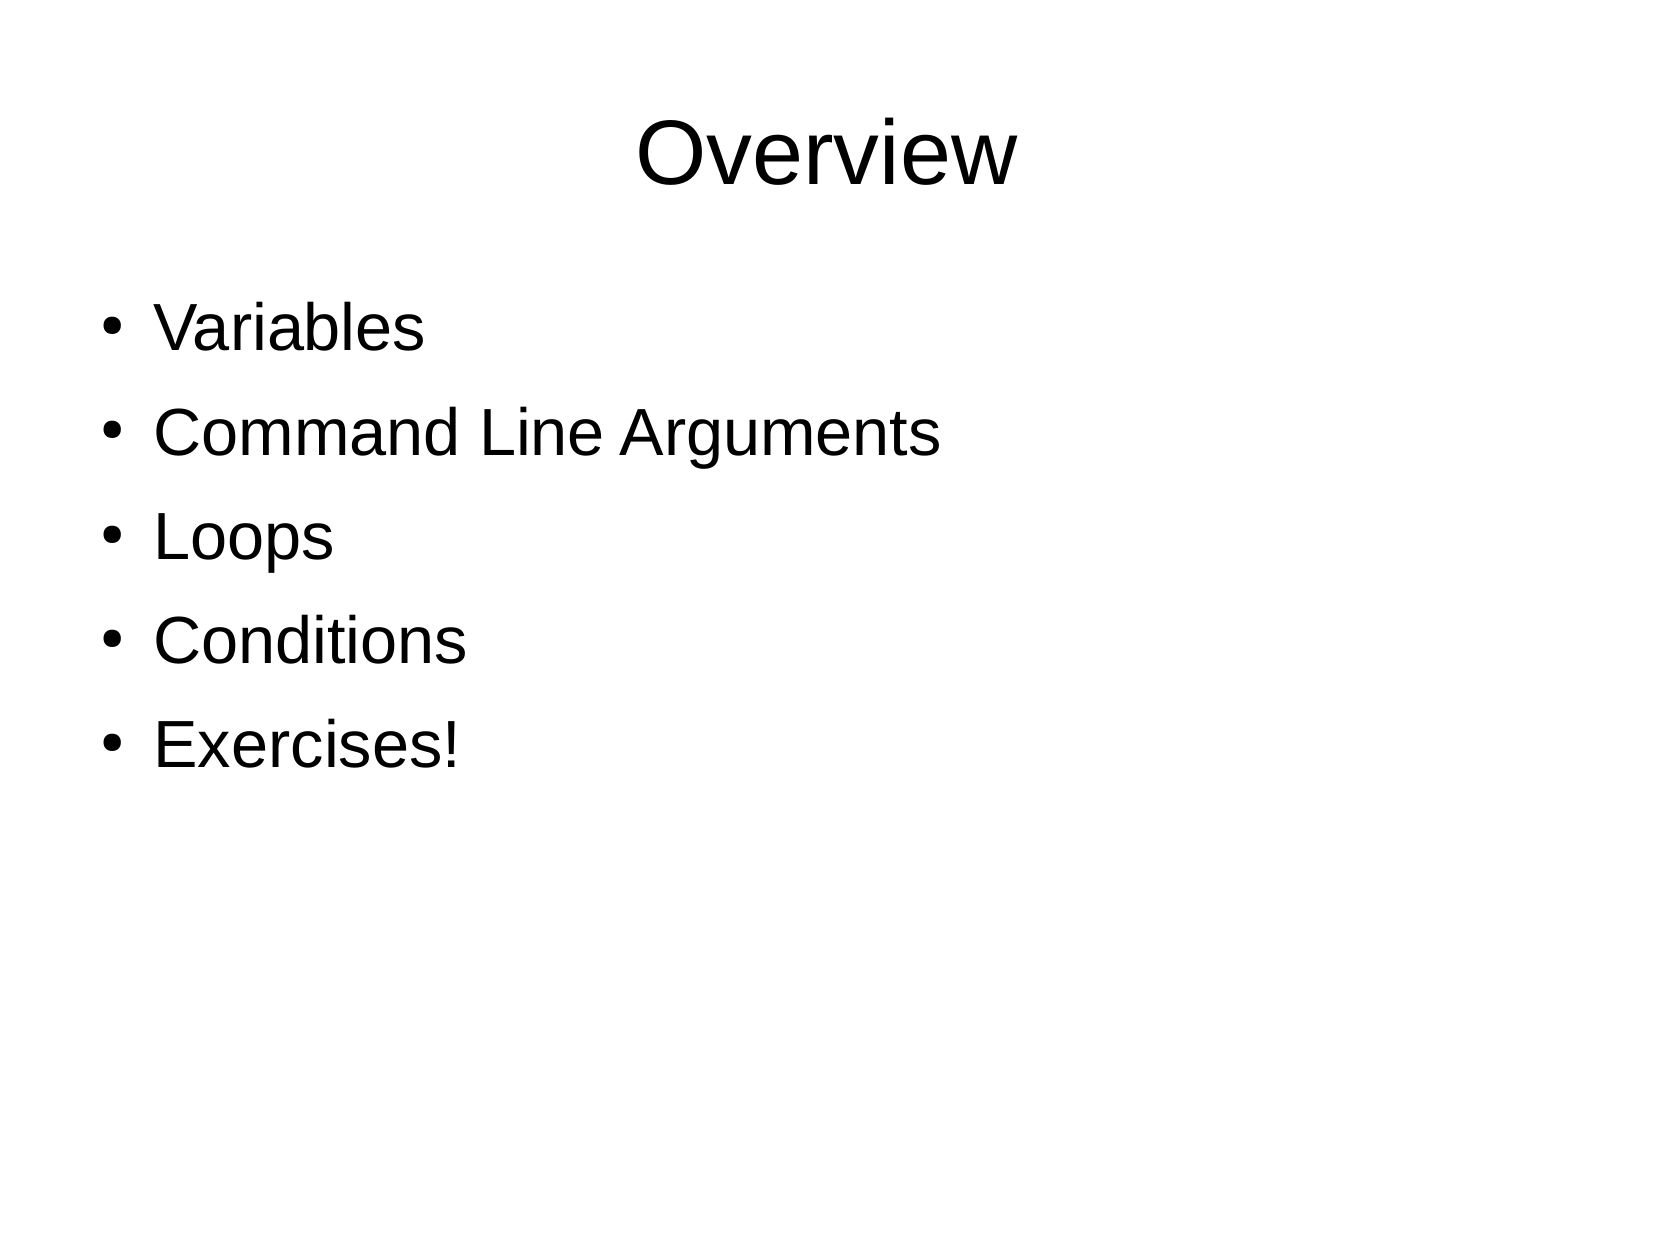

# Overview
Variables
Command Line Arguments
Loops
Conditions
Exercises!